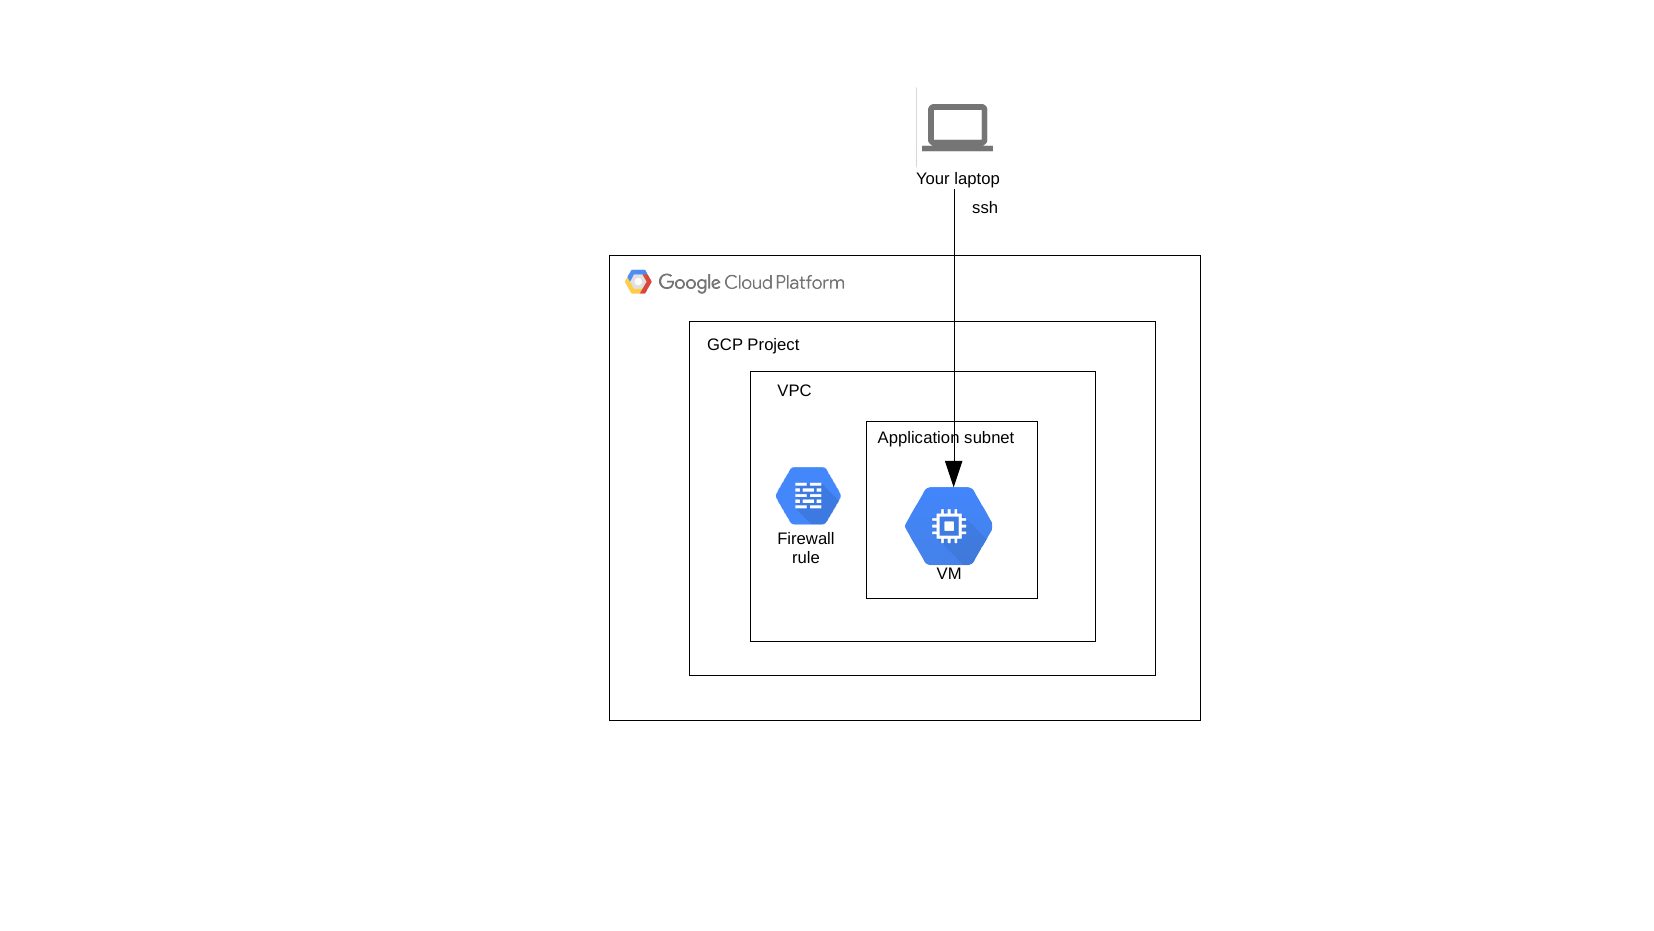

Your laptop
ssh
GCP Project
VPC
Application subnet
Firewall
rule
VM